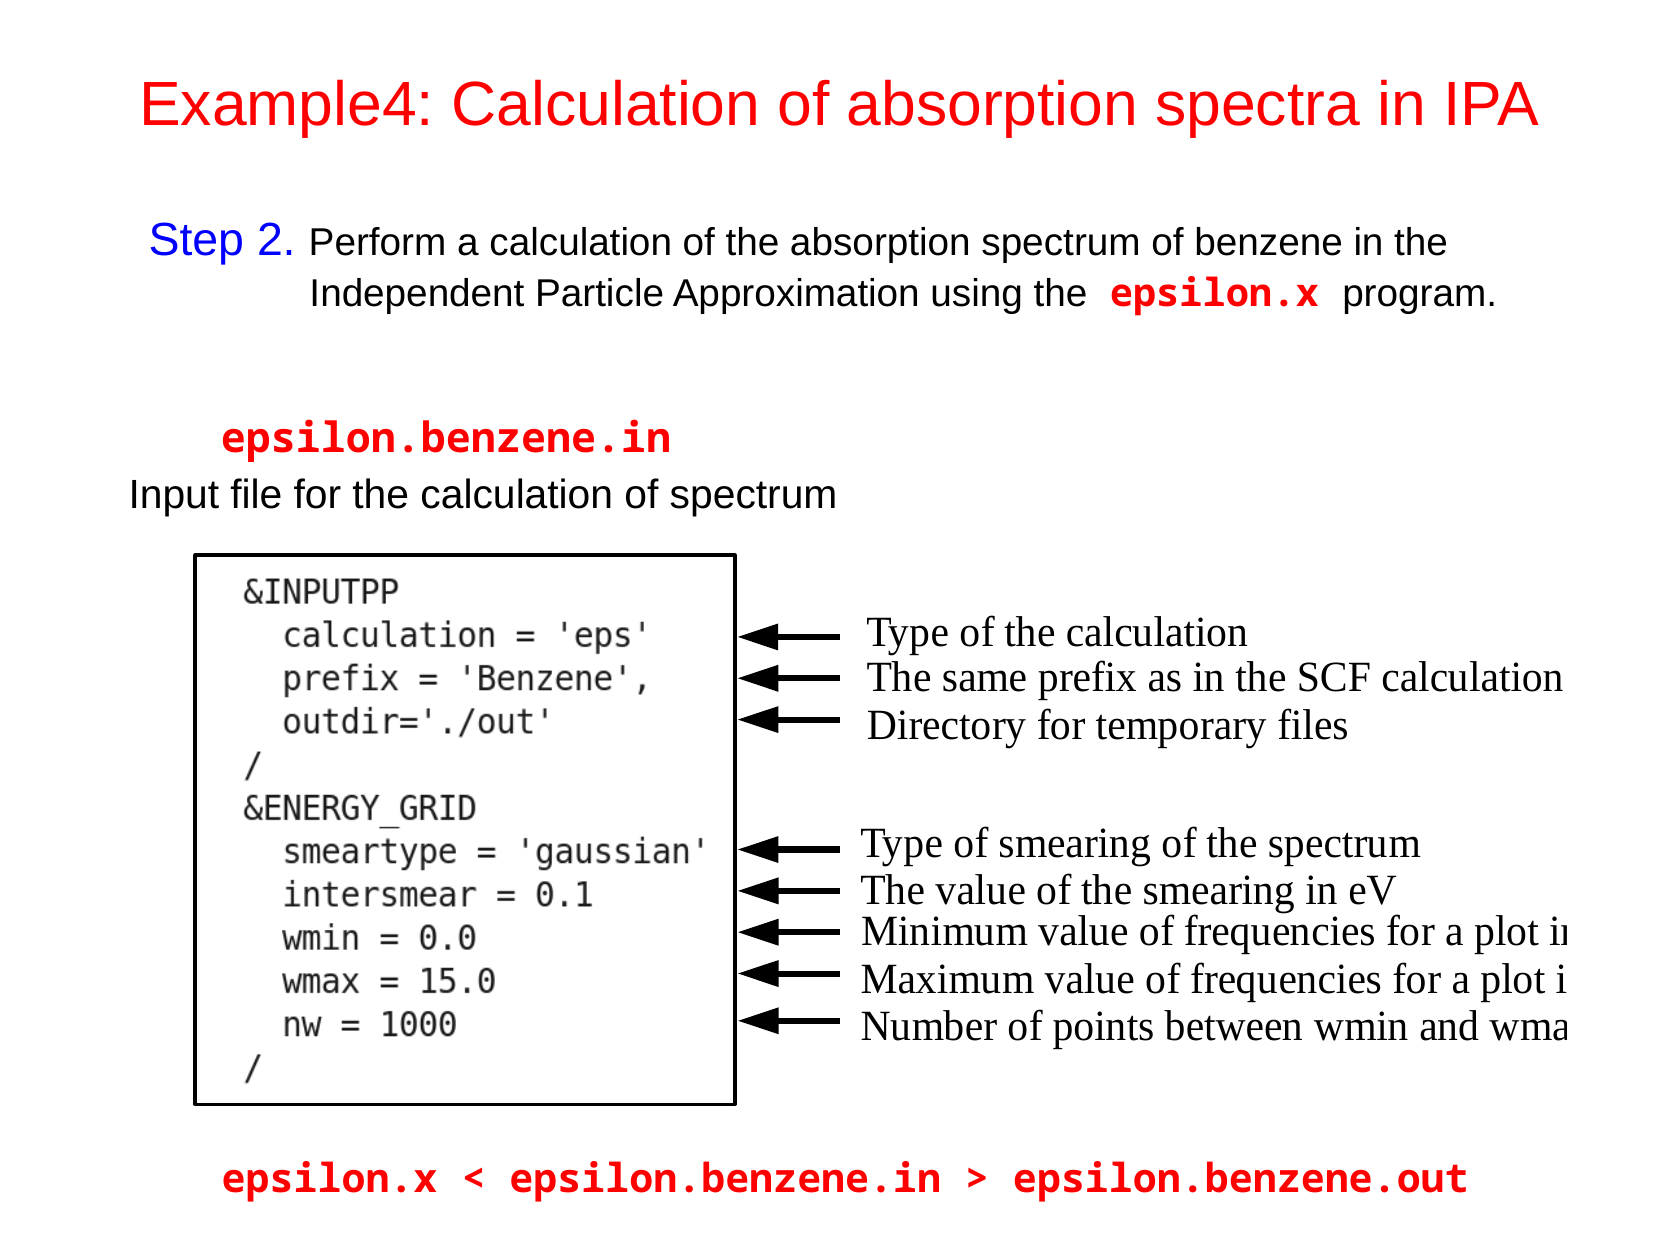

Example4: Calculation of absorption spectra in IPA
# Step 2. Perform a calculation of the absorption spectrum of benzene in the Independent Particle Approximation using the epsilon.x program.
epsilon.benzene.in
Input file for the calculation of spectrum
epsilon.x < epsilon.benzene.in > epsilon.benzene.out